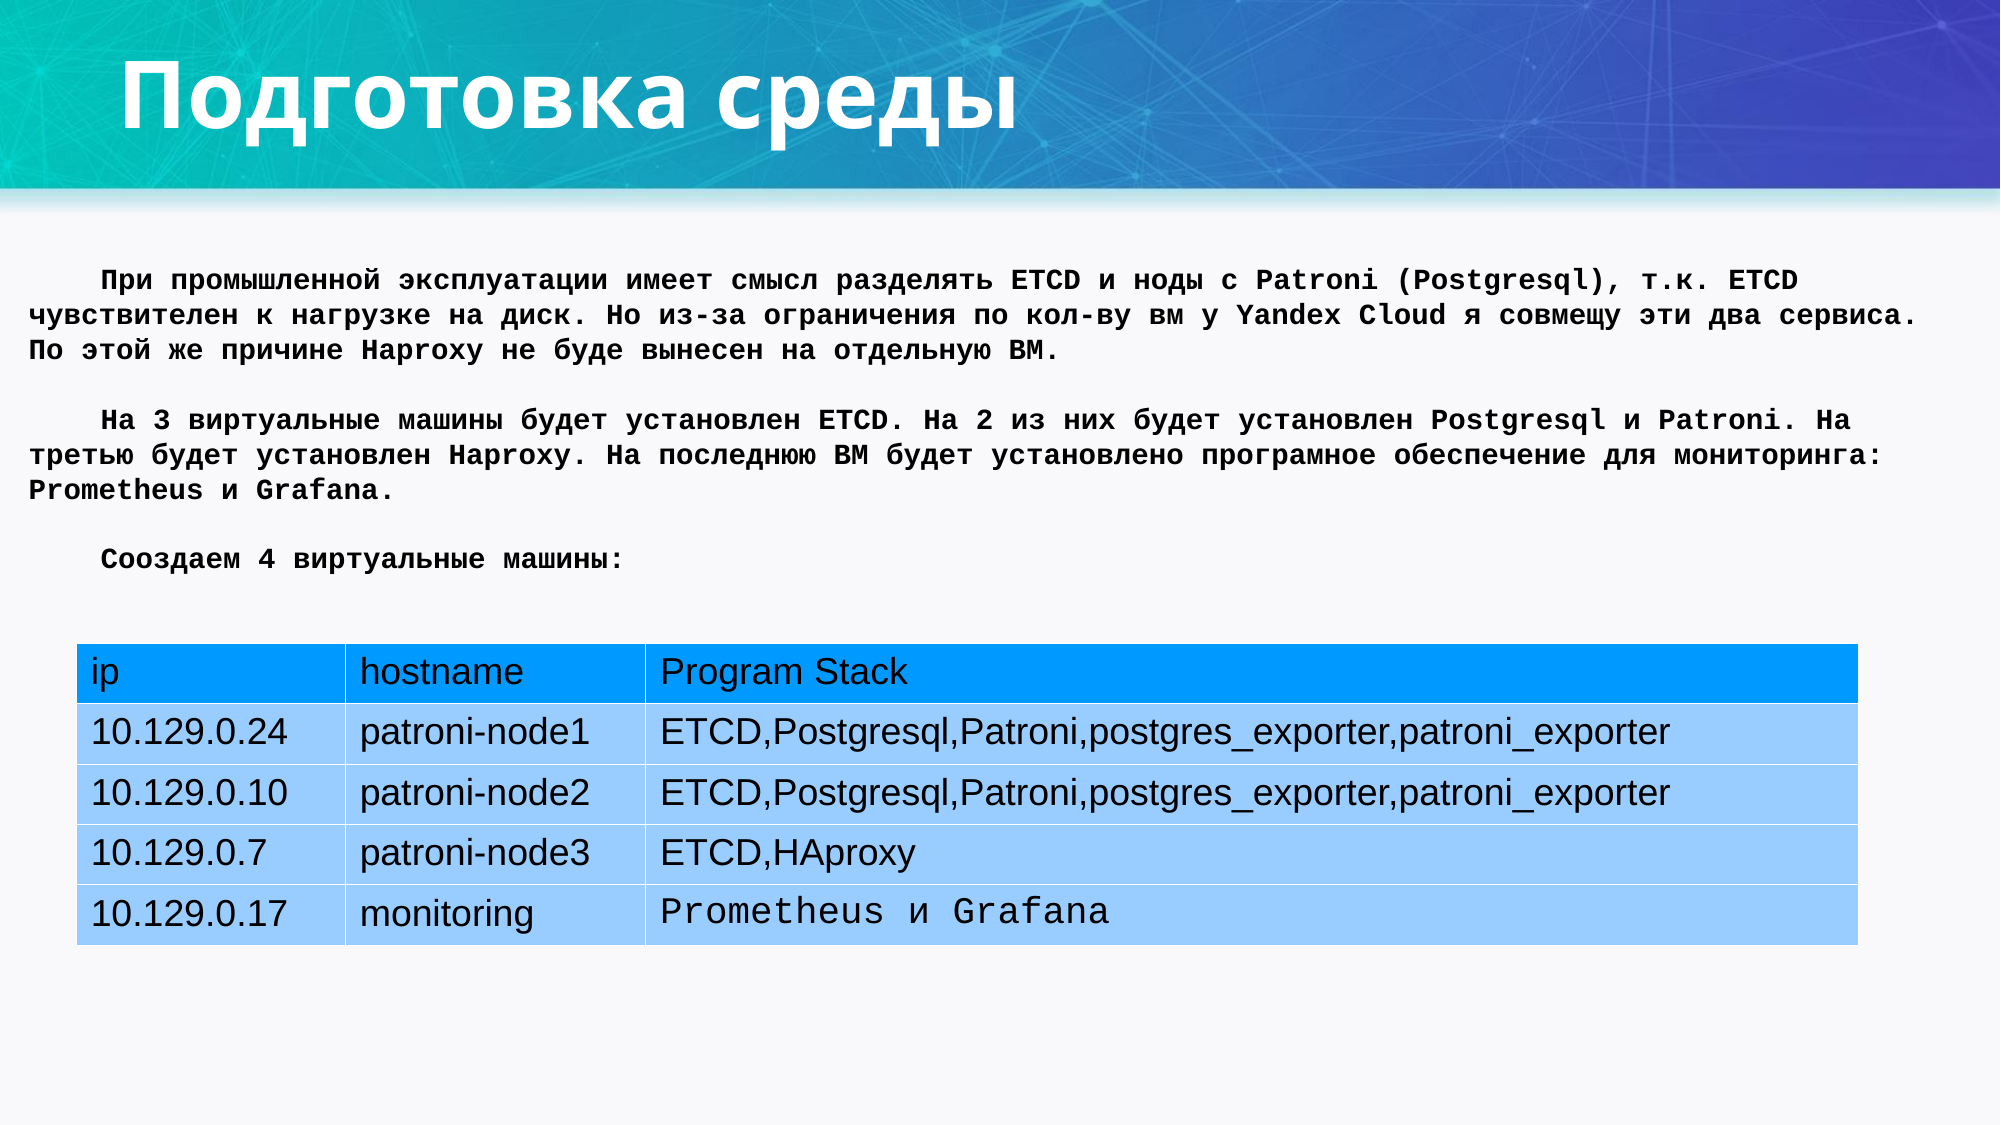

Подготовка среды
При промышленной эксплуатации имеет смысл разделять ETCD и ноды с Patroni (Postgresql), т.к. ETCD чувствителен к нагрузке на диск. Но из-за ограничения по кол-ву вм у Yandex Cloud я совмещу эти два сервиса. По этой же причине Haproxy не буде вынесен на отдельную ВМ.
На 3 виртуальные машины будет установлен ETCD. На 2 из них будет установлен Postgresql и Patroni. На третью будет установлен Haproxy. На последнюю ВМ будет установлено програмное обеспечение для мониторинга: Prometheus и Grafana.
Сооздаем 4 виртуальные машины:
| ip | hostname | Program Stack |
| --- | --- | --- |
| 10.129.0.24 | patroni-node1 | ETCD,Postgresql,Patroni,postgres\_exporter,patroni\_exporter |
| 10.129.0.10 | patroni-node2 | ETCD,Postgresql,Patroni,postgres\_exporter,patroni\_exporter |
| 10.129.0.7 | patroni-node3 | ETCD,HAproxy |
| 10.129.0.17 | monitoring | Prometheus и Grafana |